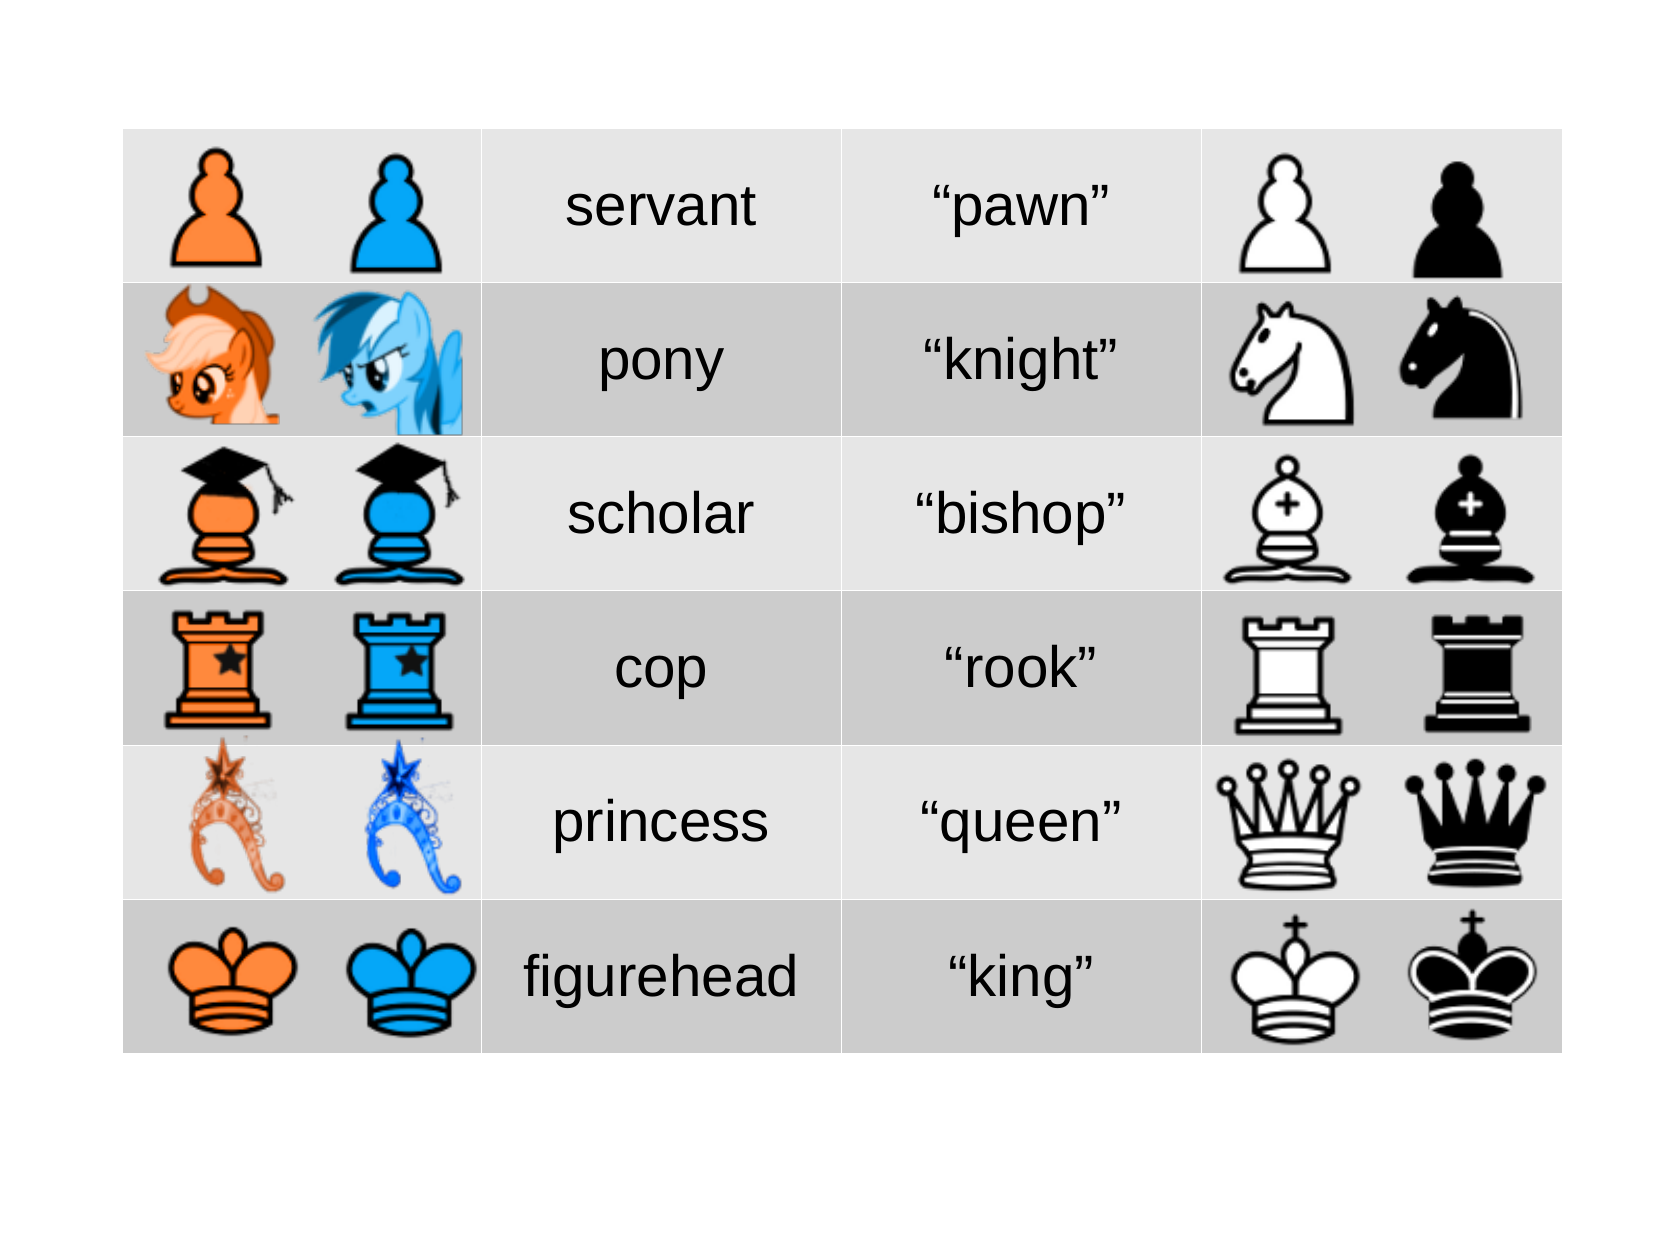

| | servant | “pawn” | |
| --- | --- | --- | --- |
| | pony | “knight” | |
| | scholar | “bishop” | |
| | cop | “rook” | |
| | princess | “queen” | |
| | figurehead | “king” | |